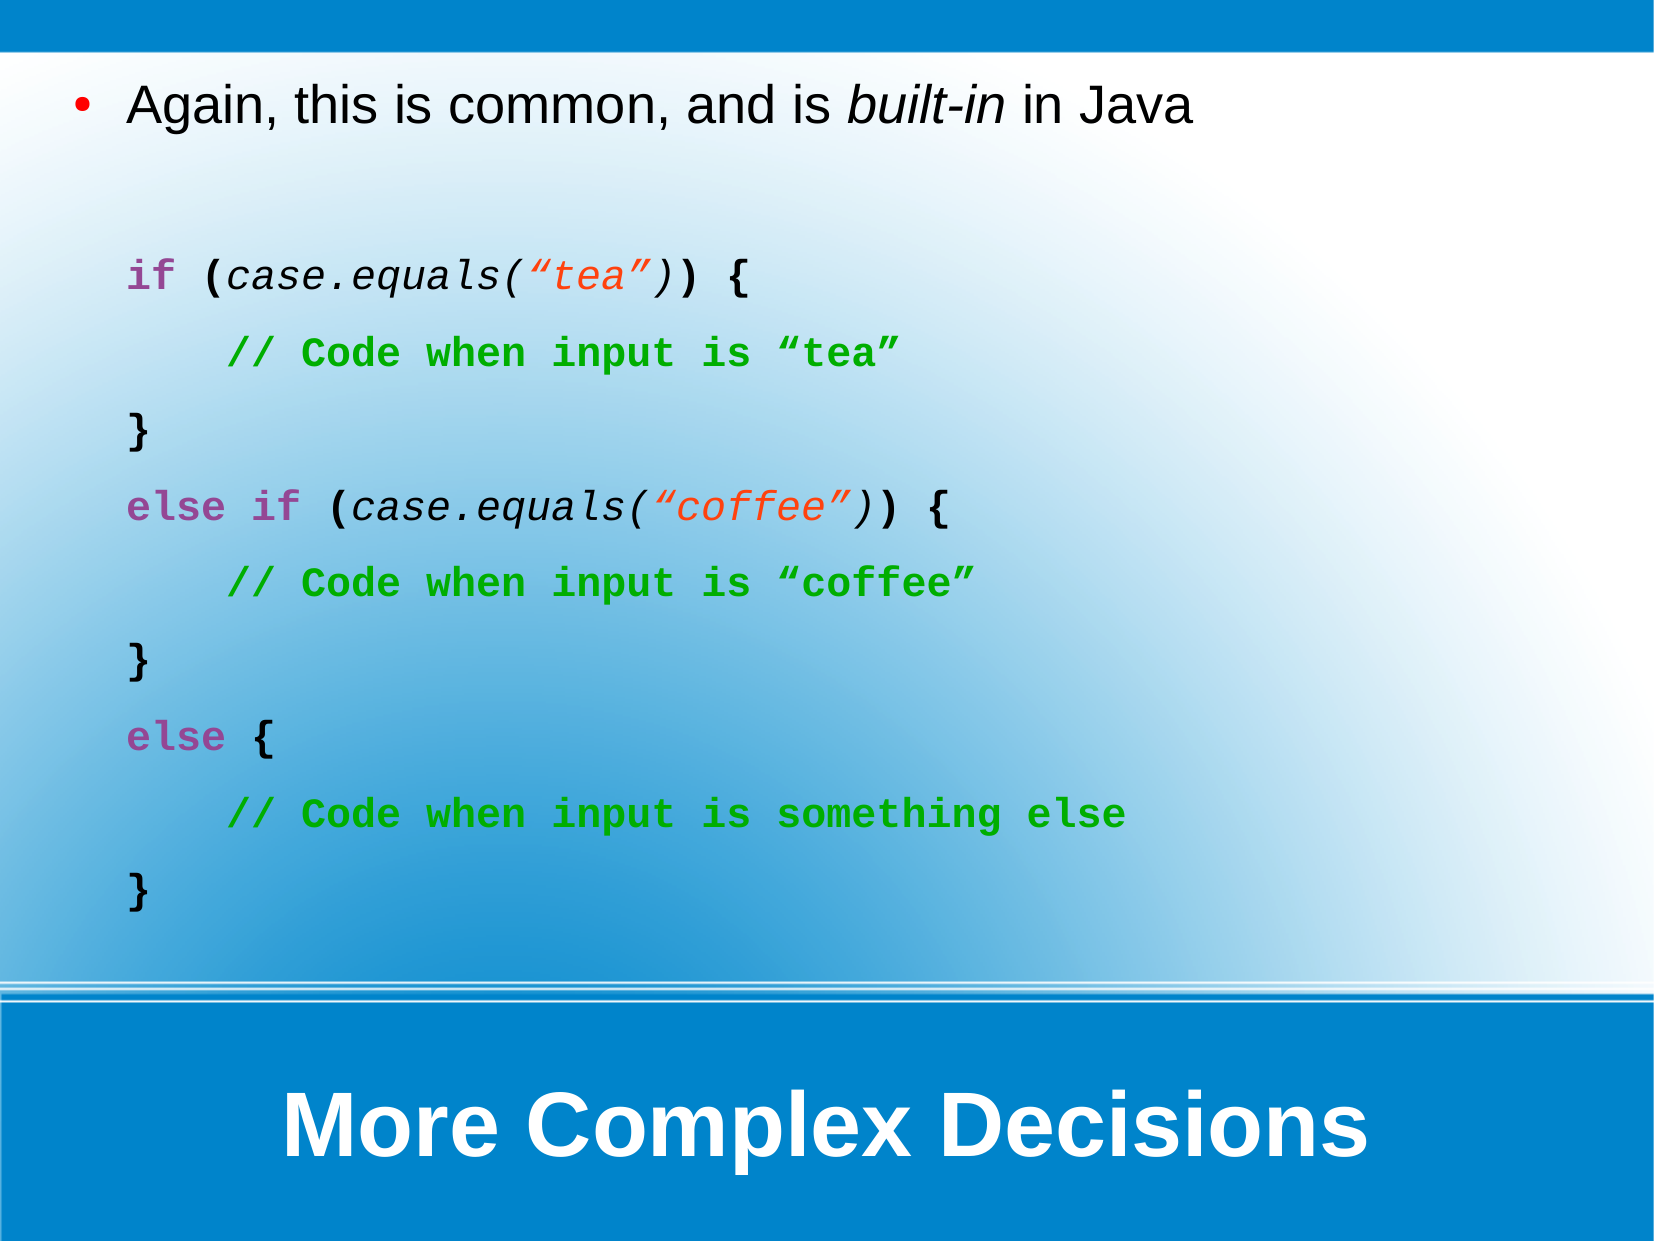

Again, this is common, and is built-in in Java
if (case.equals(“tea”)) {
 // Code when input is “tea”
}
else if (case.equals(“coffee”)) {
 // Code when input is “coffee”
}
else {
 // Code when input is something else
}
# More Complex Decisions